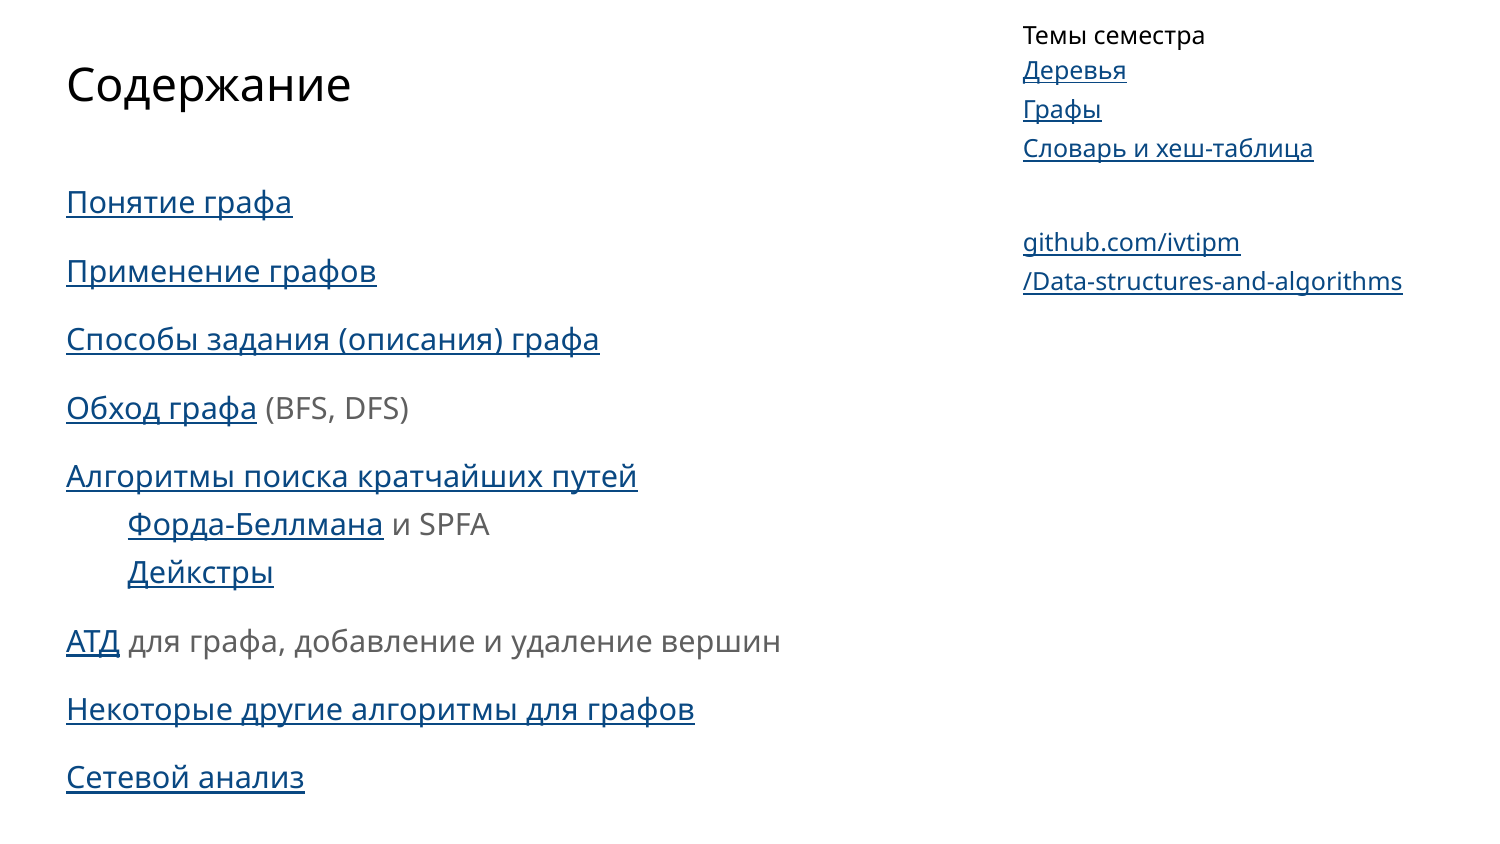

Темы семестра
Деревья
Графы
Словарь и хеш-таблица
github.com/ivtipm/Data-structures-and-algorithms
# Содержание
Понятие графа
Применение графов
Способы задания (описания) графа
Обход графа (BFS, DFS)
Алгоритмы поиска кратчайших путей
	Форда-Беллмана и SPFA
	Дейкстры
АТД для графа, добавление и удаление вершин
Некоторые другие алгоритмы для графов
Сетевой анализ